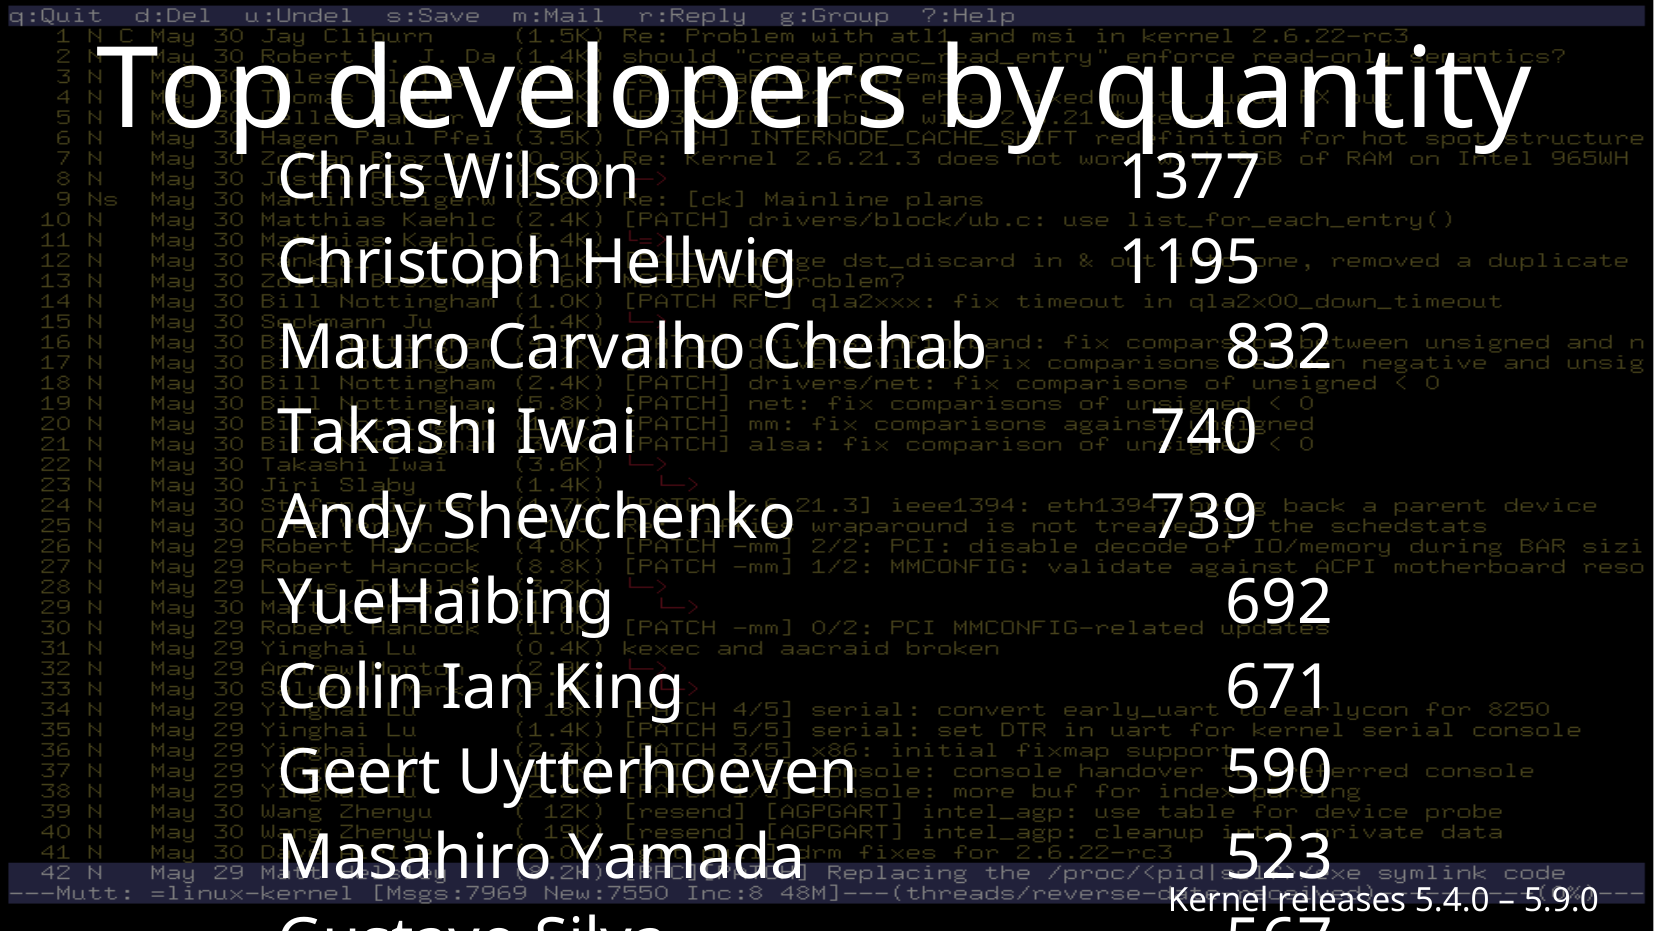

Top developers by quantity
Chris Wilson							 1377
Christoph Hellwig					 1195
Mauro Carvalho Chehab			 832
Takashi Iwai							 740
Andy Shevchenko					 739
YueHaibing								 692
Colin Ian King							 671
Geert Uytterhoeven					 590
Masahiro Yamada					 523
Gustavo Silva							 567
Kernel releases 5.4.0 – 5.9.0